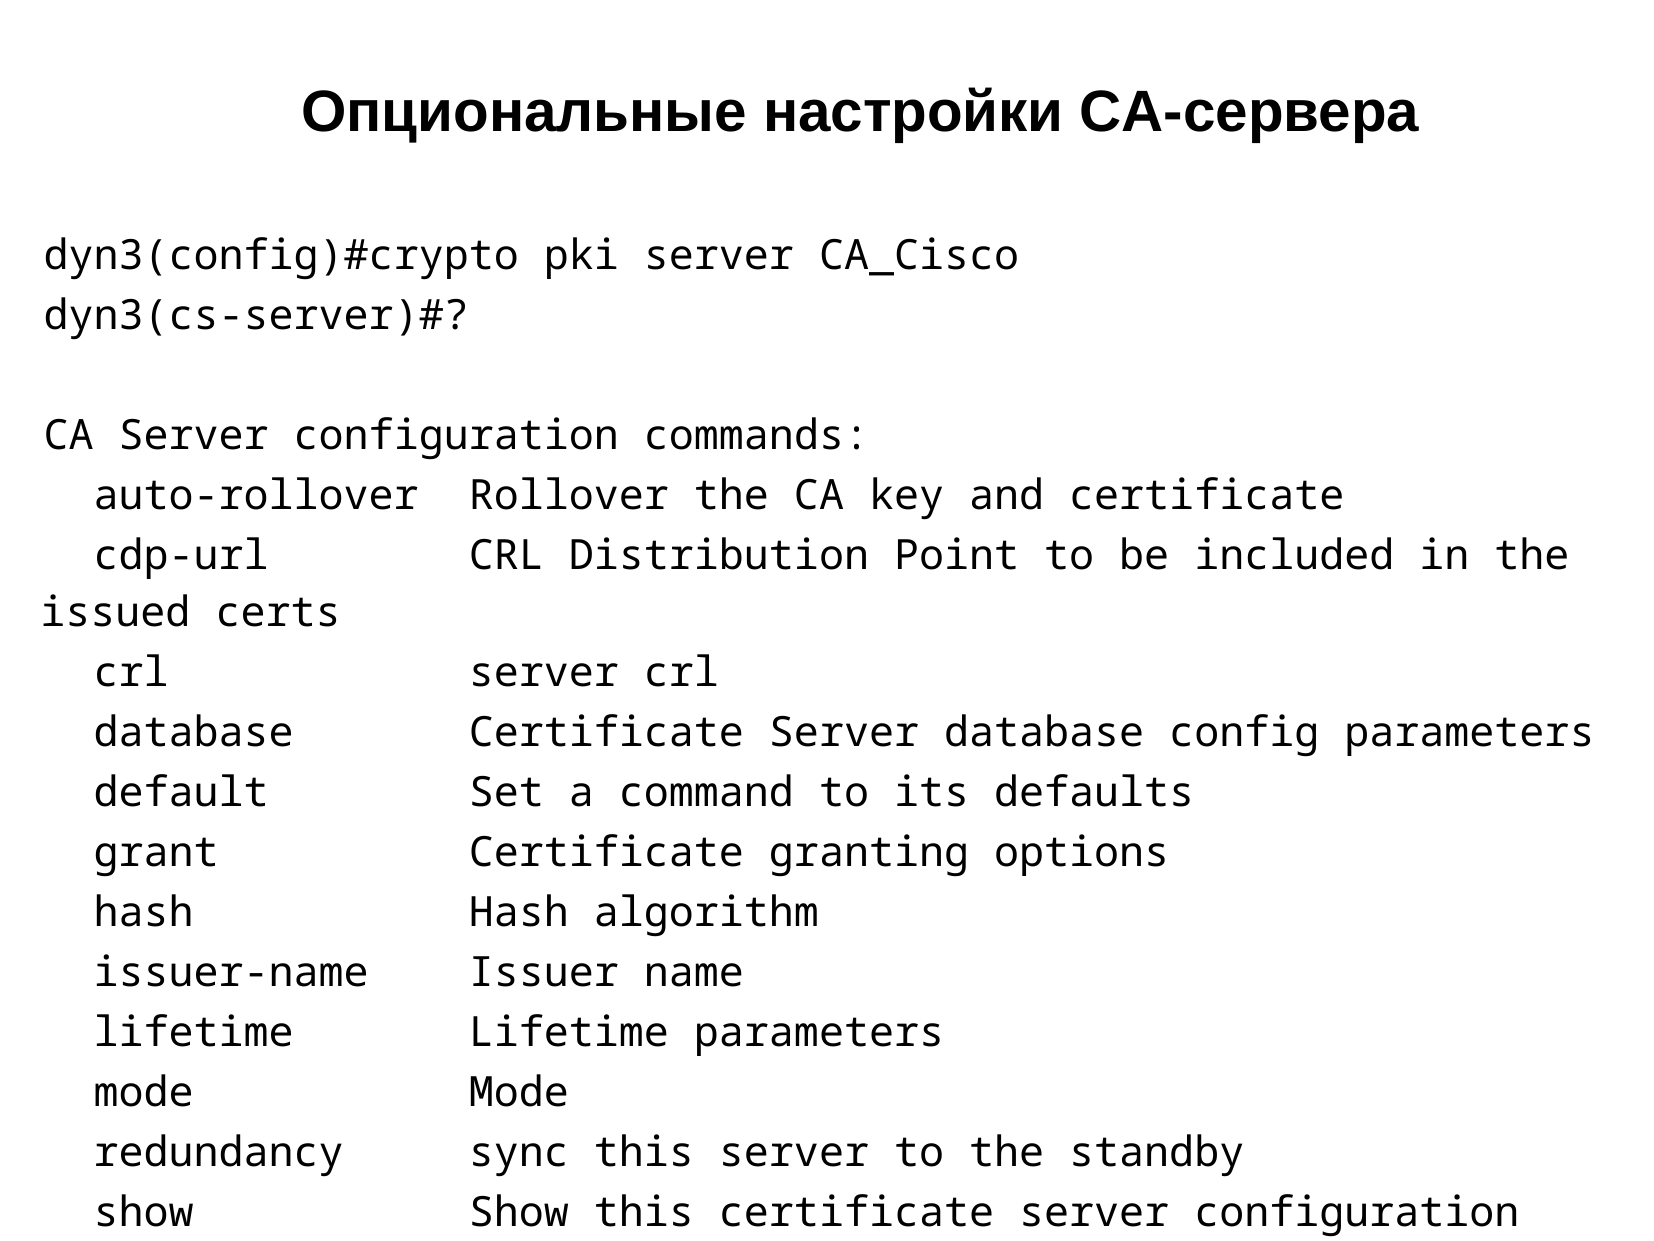

Опциональные настройки CA-сервера
# dyn3(config)#crypto pki server CA_Cisco
dyn3(cs-server)#?
CA Server configuration commands:
 auto-rollover Rollover the CA key and certificate
 cdp-url CRL Distribution Point to be included in the issued certs
 crl server crl
 database Certificate Server database config parameters
 default Set a command to its defaults
 grant Certificate granting options
 hash Hash algorithm
 issuer-name Issuer name
 lifetime Lifetime parameters
 mode Mode
 redundancy sync this server to the standby
 show Show this certificate server configuration
 shutdown Shutdown the Certificate Server